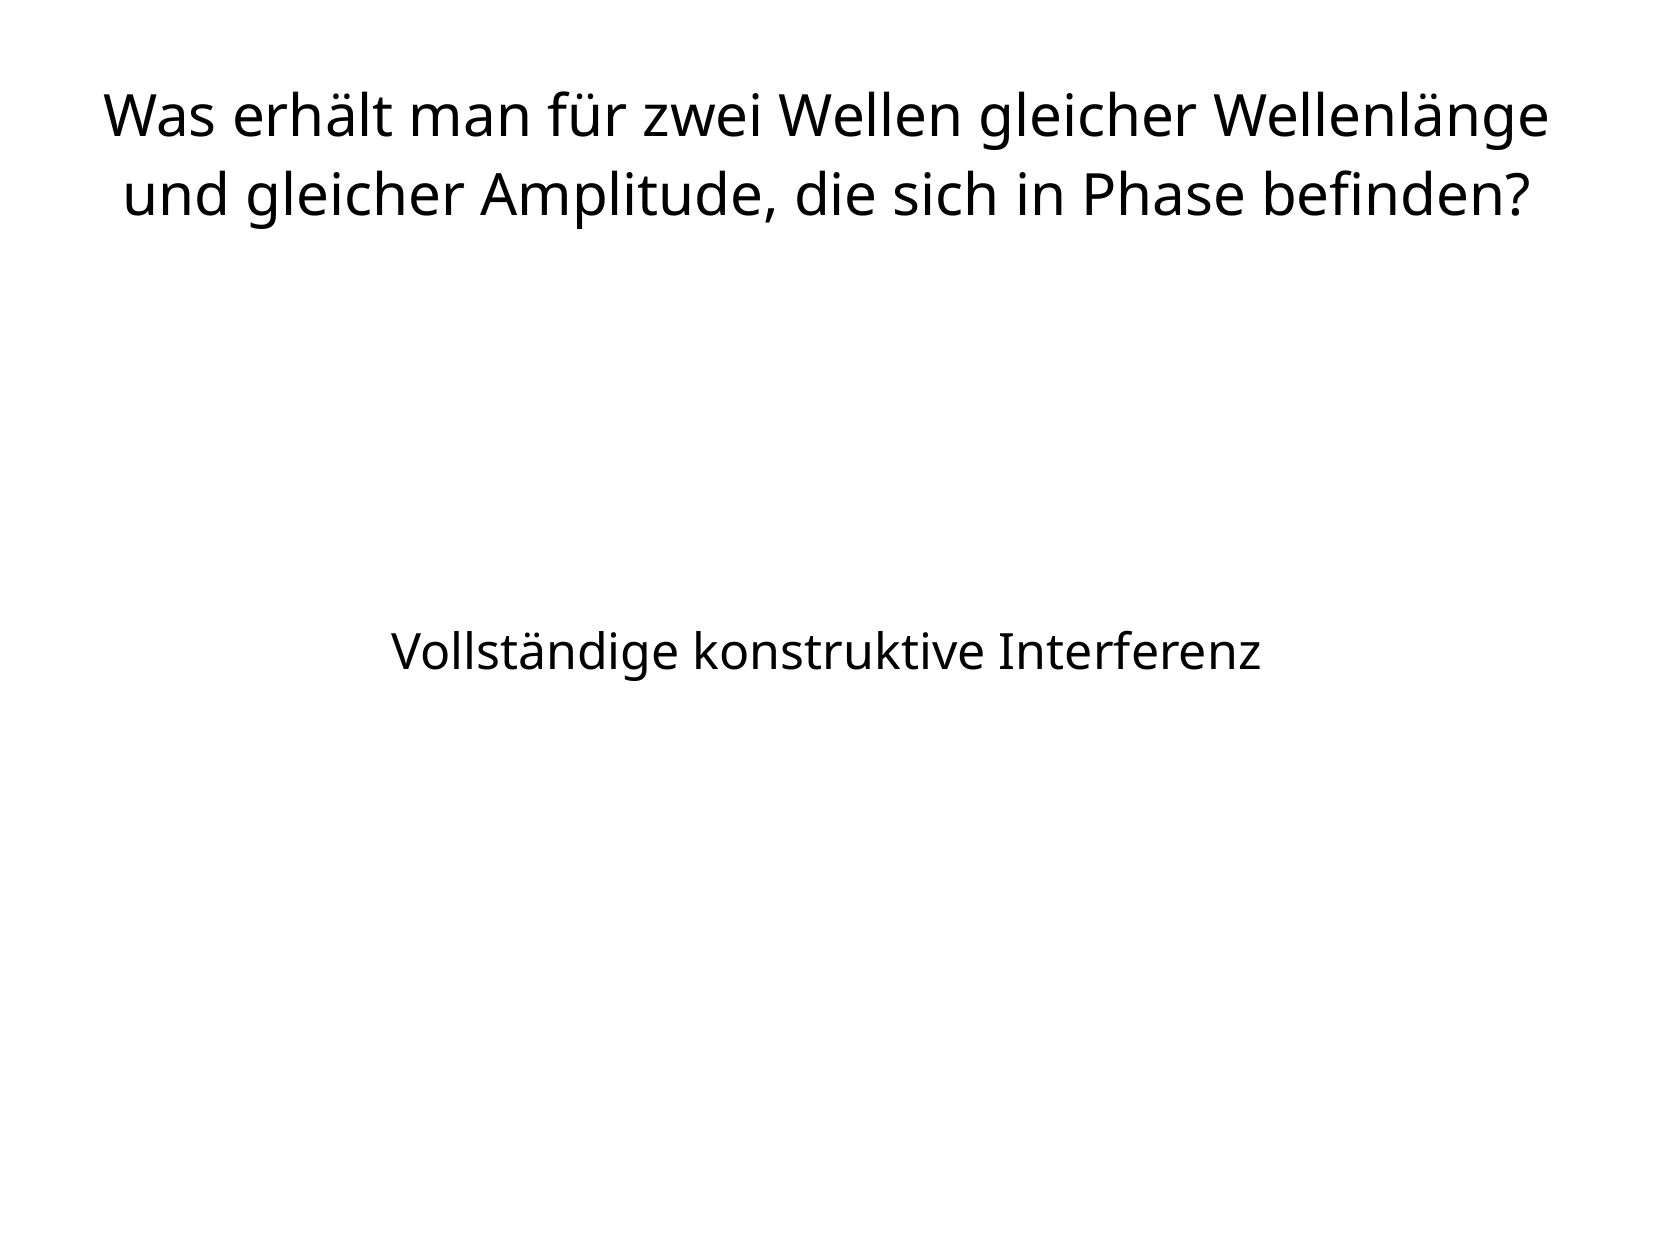

# Was erhält man für zwei Wellen gleicher Wellenlänge und gleicher Amplitude, die sich in Phase befinden?
Vollständige konstruktive Interferenz